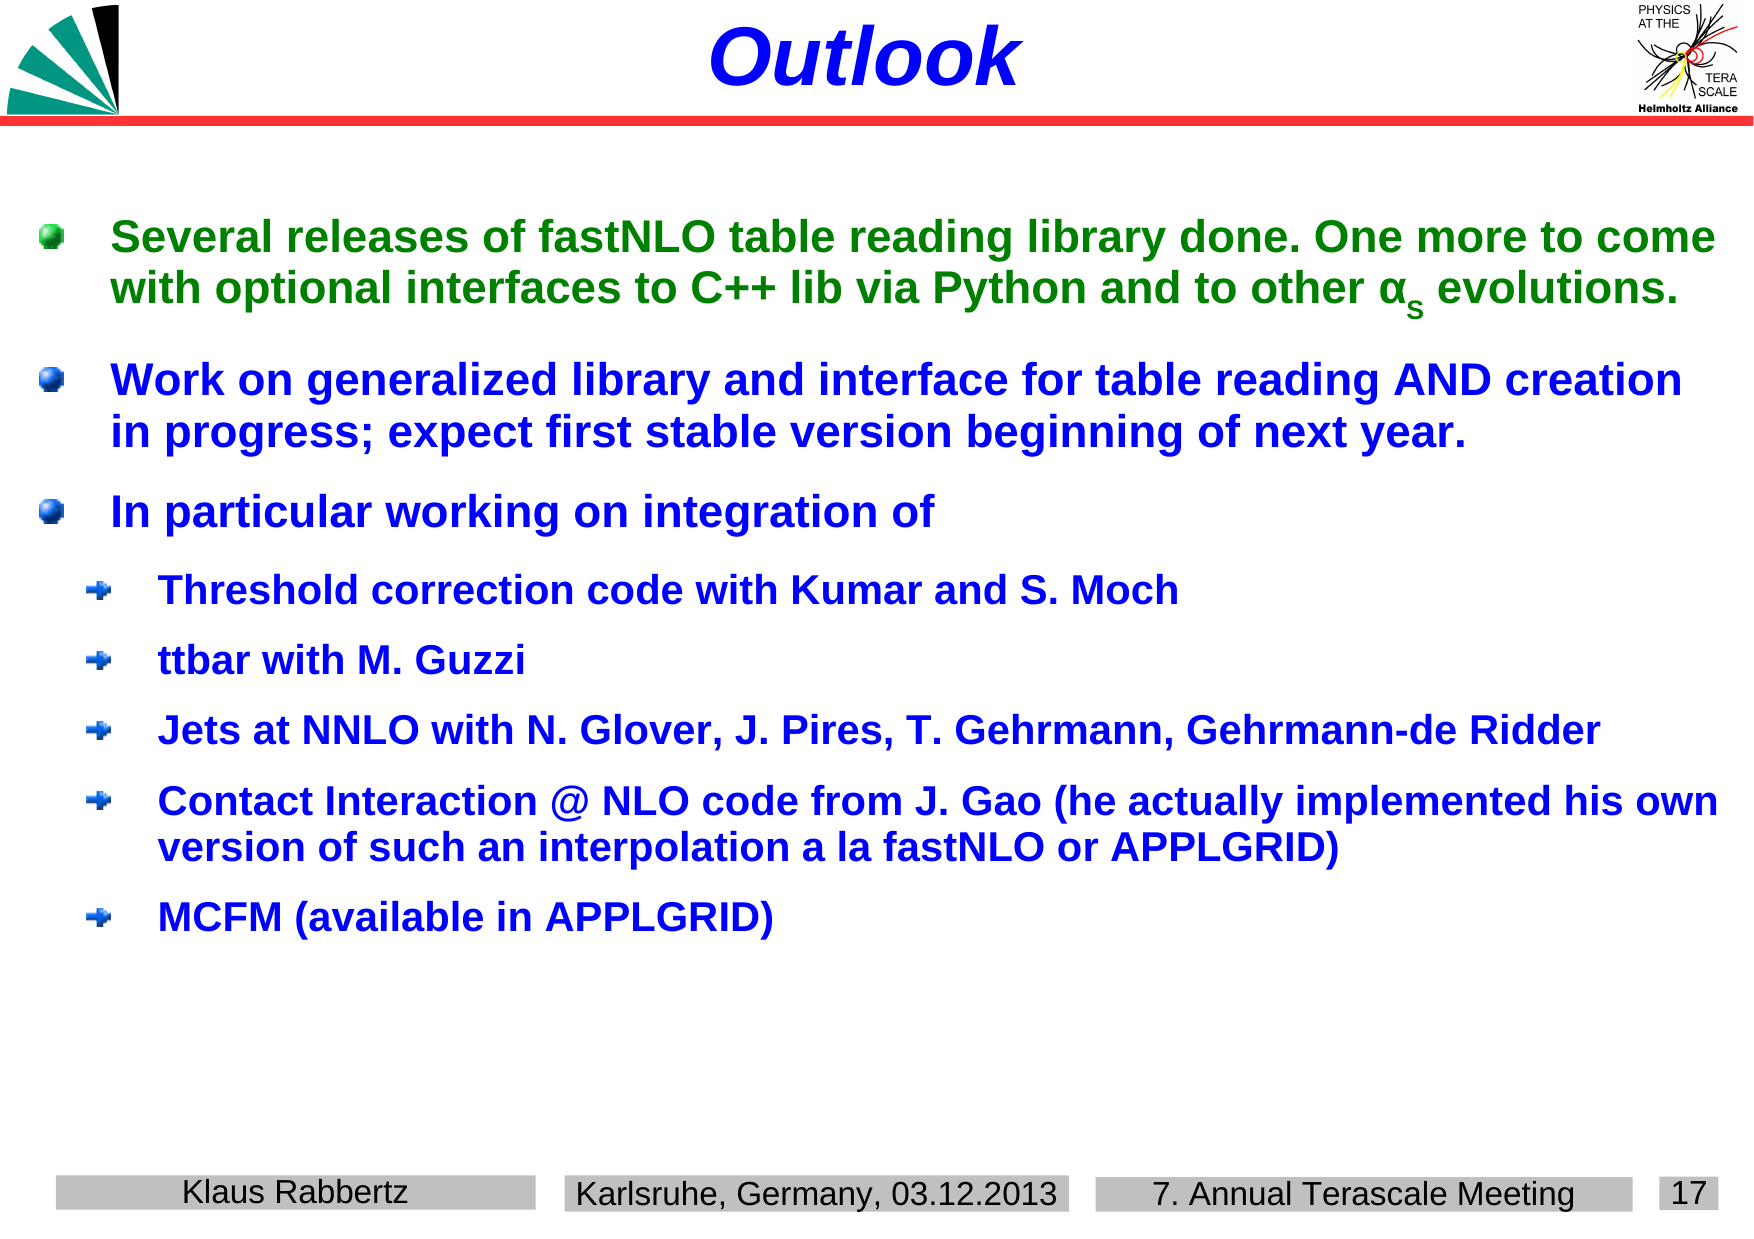

# Outlook
Several releases of fastNLO table reading library done. One more to come with optional interfaces to C++ lib via Python and to other αS evolutions.
Work on generalized library and interface for table reading AND creation in progress; expect first stable version beginning of next year.
In particular working on integration of
Threshold correction code with Kumar and S. Moch
ttbar with M. Guzzi
Jets at NNLO with N. Glover, J. Pires, T. Gehrmann, Gehrmann-de Ridder
Contact Interaction @ NLO code from J. Gao (he actually implemented his own version of such an interpolation a la fastNLO or APPLGRID)
MCFM (available in APPLGRID)